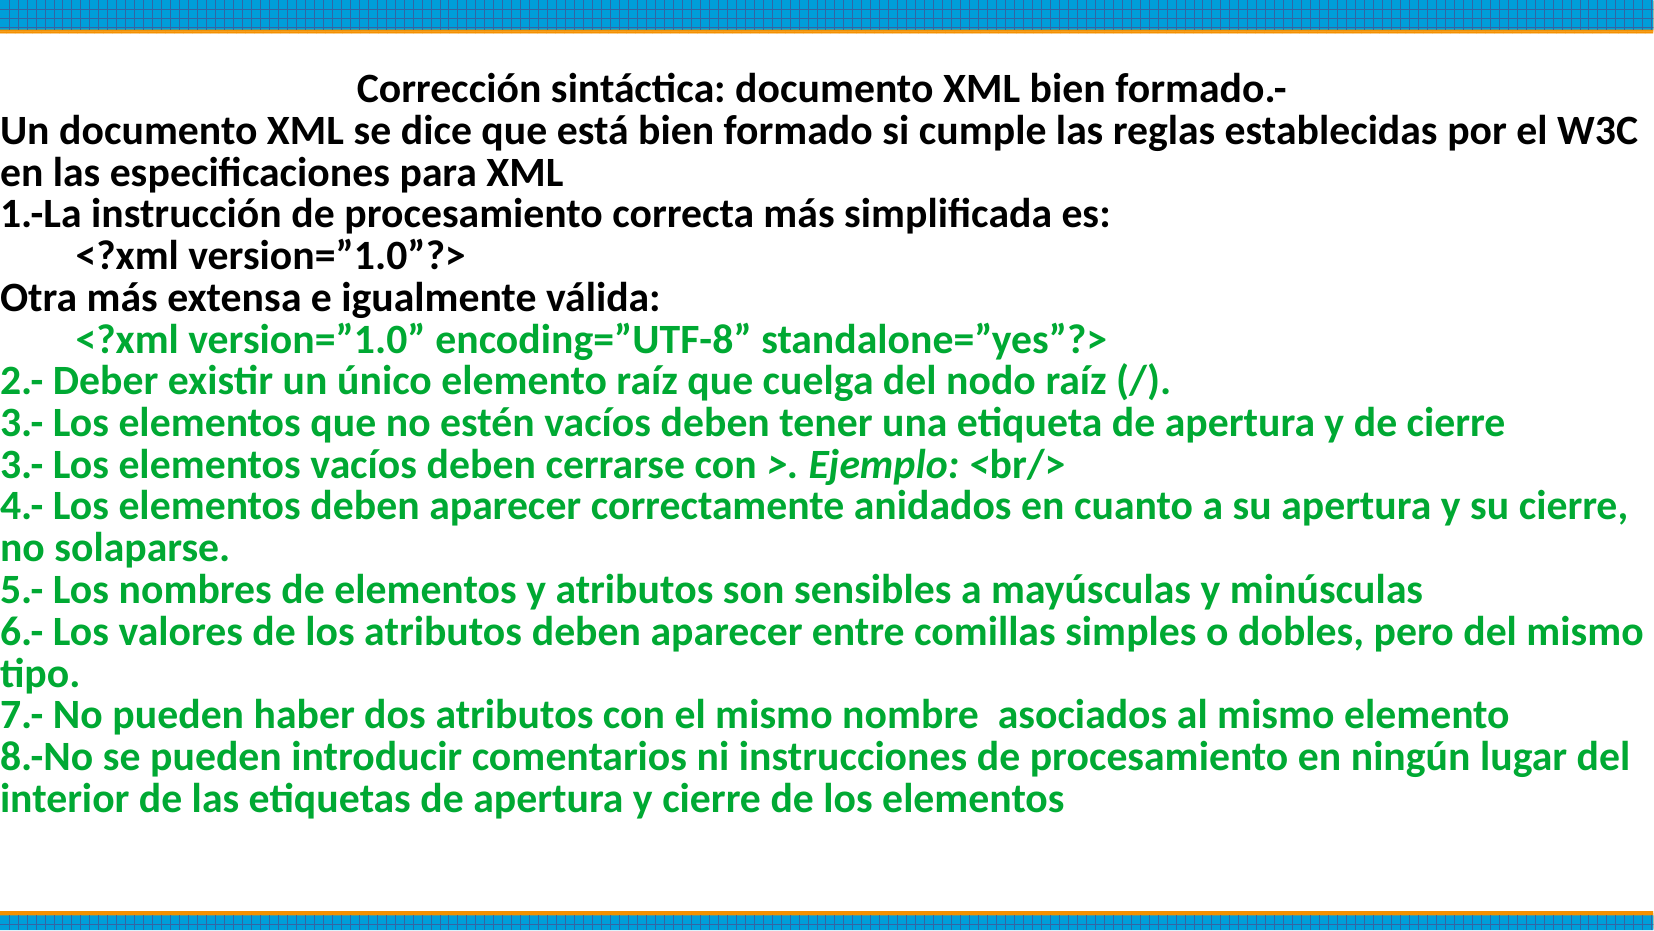

# Corrección sintáctica: documento XML bien formado.-
Un documento XML se dice que está bien formado si cumple las reglas establecidas por el W3C en las especificaciones para XML
1.-La instrucción de procesamiento correcta más simplificada es:
	<?xml version=”1.0”?>
Otra más extensa e igualmente válida:
 	<?xml version=”1.0” encoding=”UTF-8” standalone=”yes”?>
2.- Deber existir un único elemento raíz que cuelga del nodo raíz (/).
3.- Los elementos que no estén vacíos deben tener una etiqueta de apertura y de cierre
3.- Los elementos vacíos deben cerrarse con >. Ejemplo: <br/>
4.- Los elementos deben aparecer correctamente anidados en cuanto a su apertura y su cierre, no solaparse.
5.- Los nombres de elementos y atributos son sensibles a mayúsculas y minúsculas
6.- Los valores de los atributos deben aparecer entre comillas simples o dobles, pero del mismo tipo.
7.- No pueden haber dos atributos con el mismo nombre asociados al mismo elemento
8.-No se pueden introducir comentarios ni instrucciones de procesamiento en ningún lugar del interior de las etiquetas de apertura y cierre de los elementos